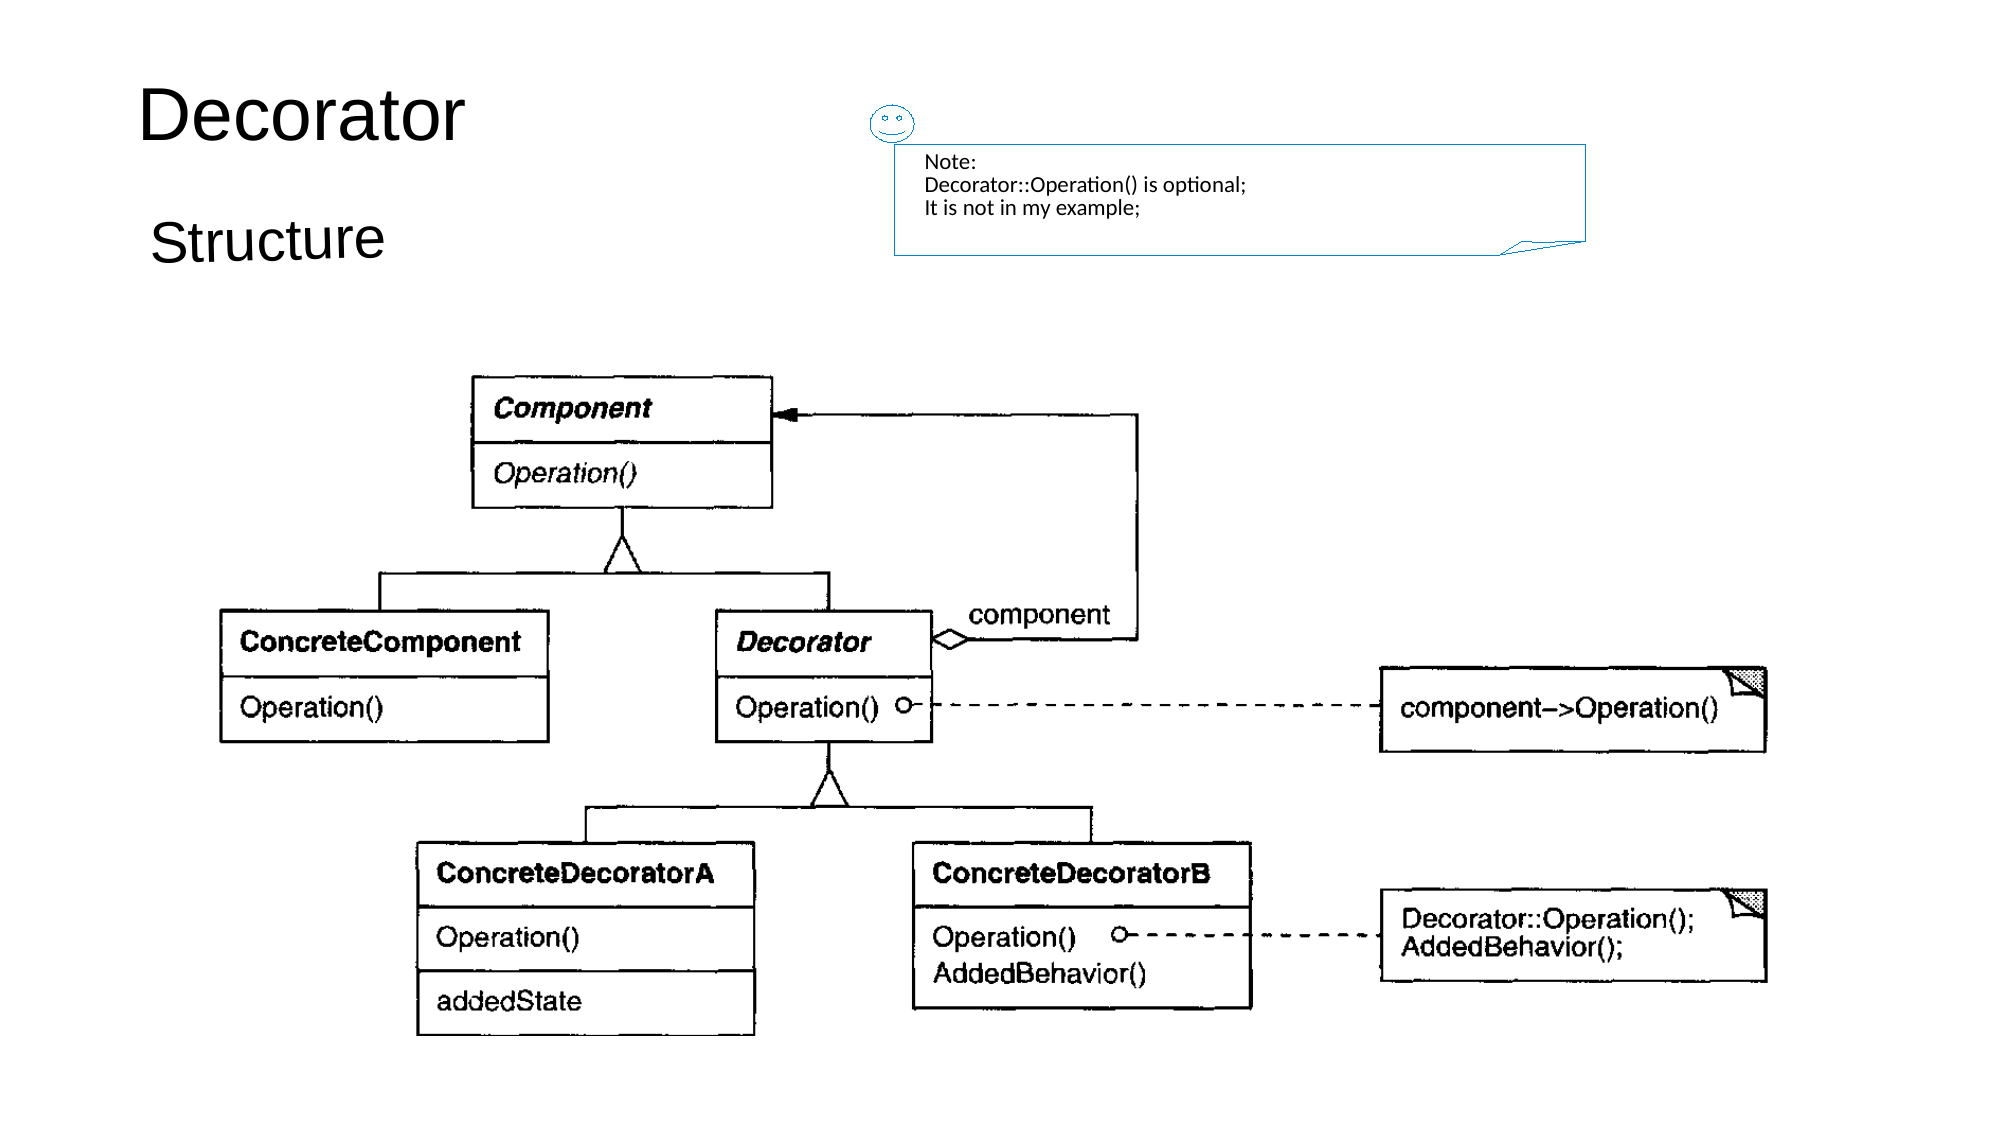

# Decorator
Note:
Decorator::Operation() is optional;
It is not in my example;
Structure